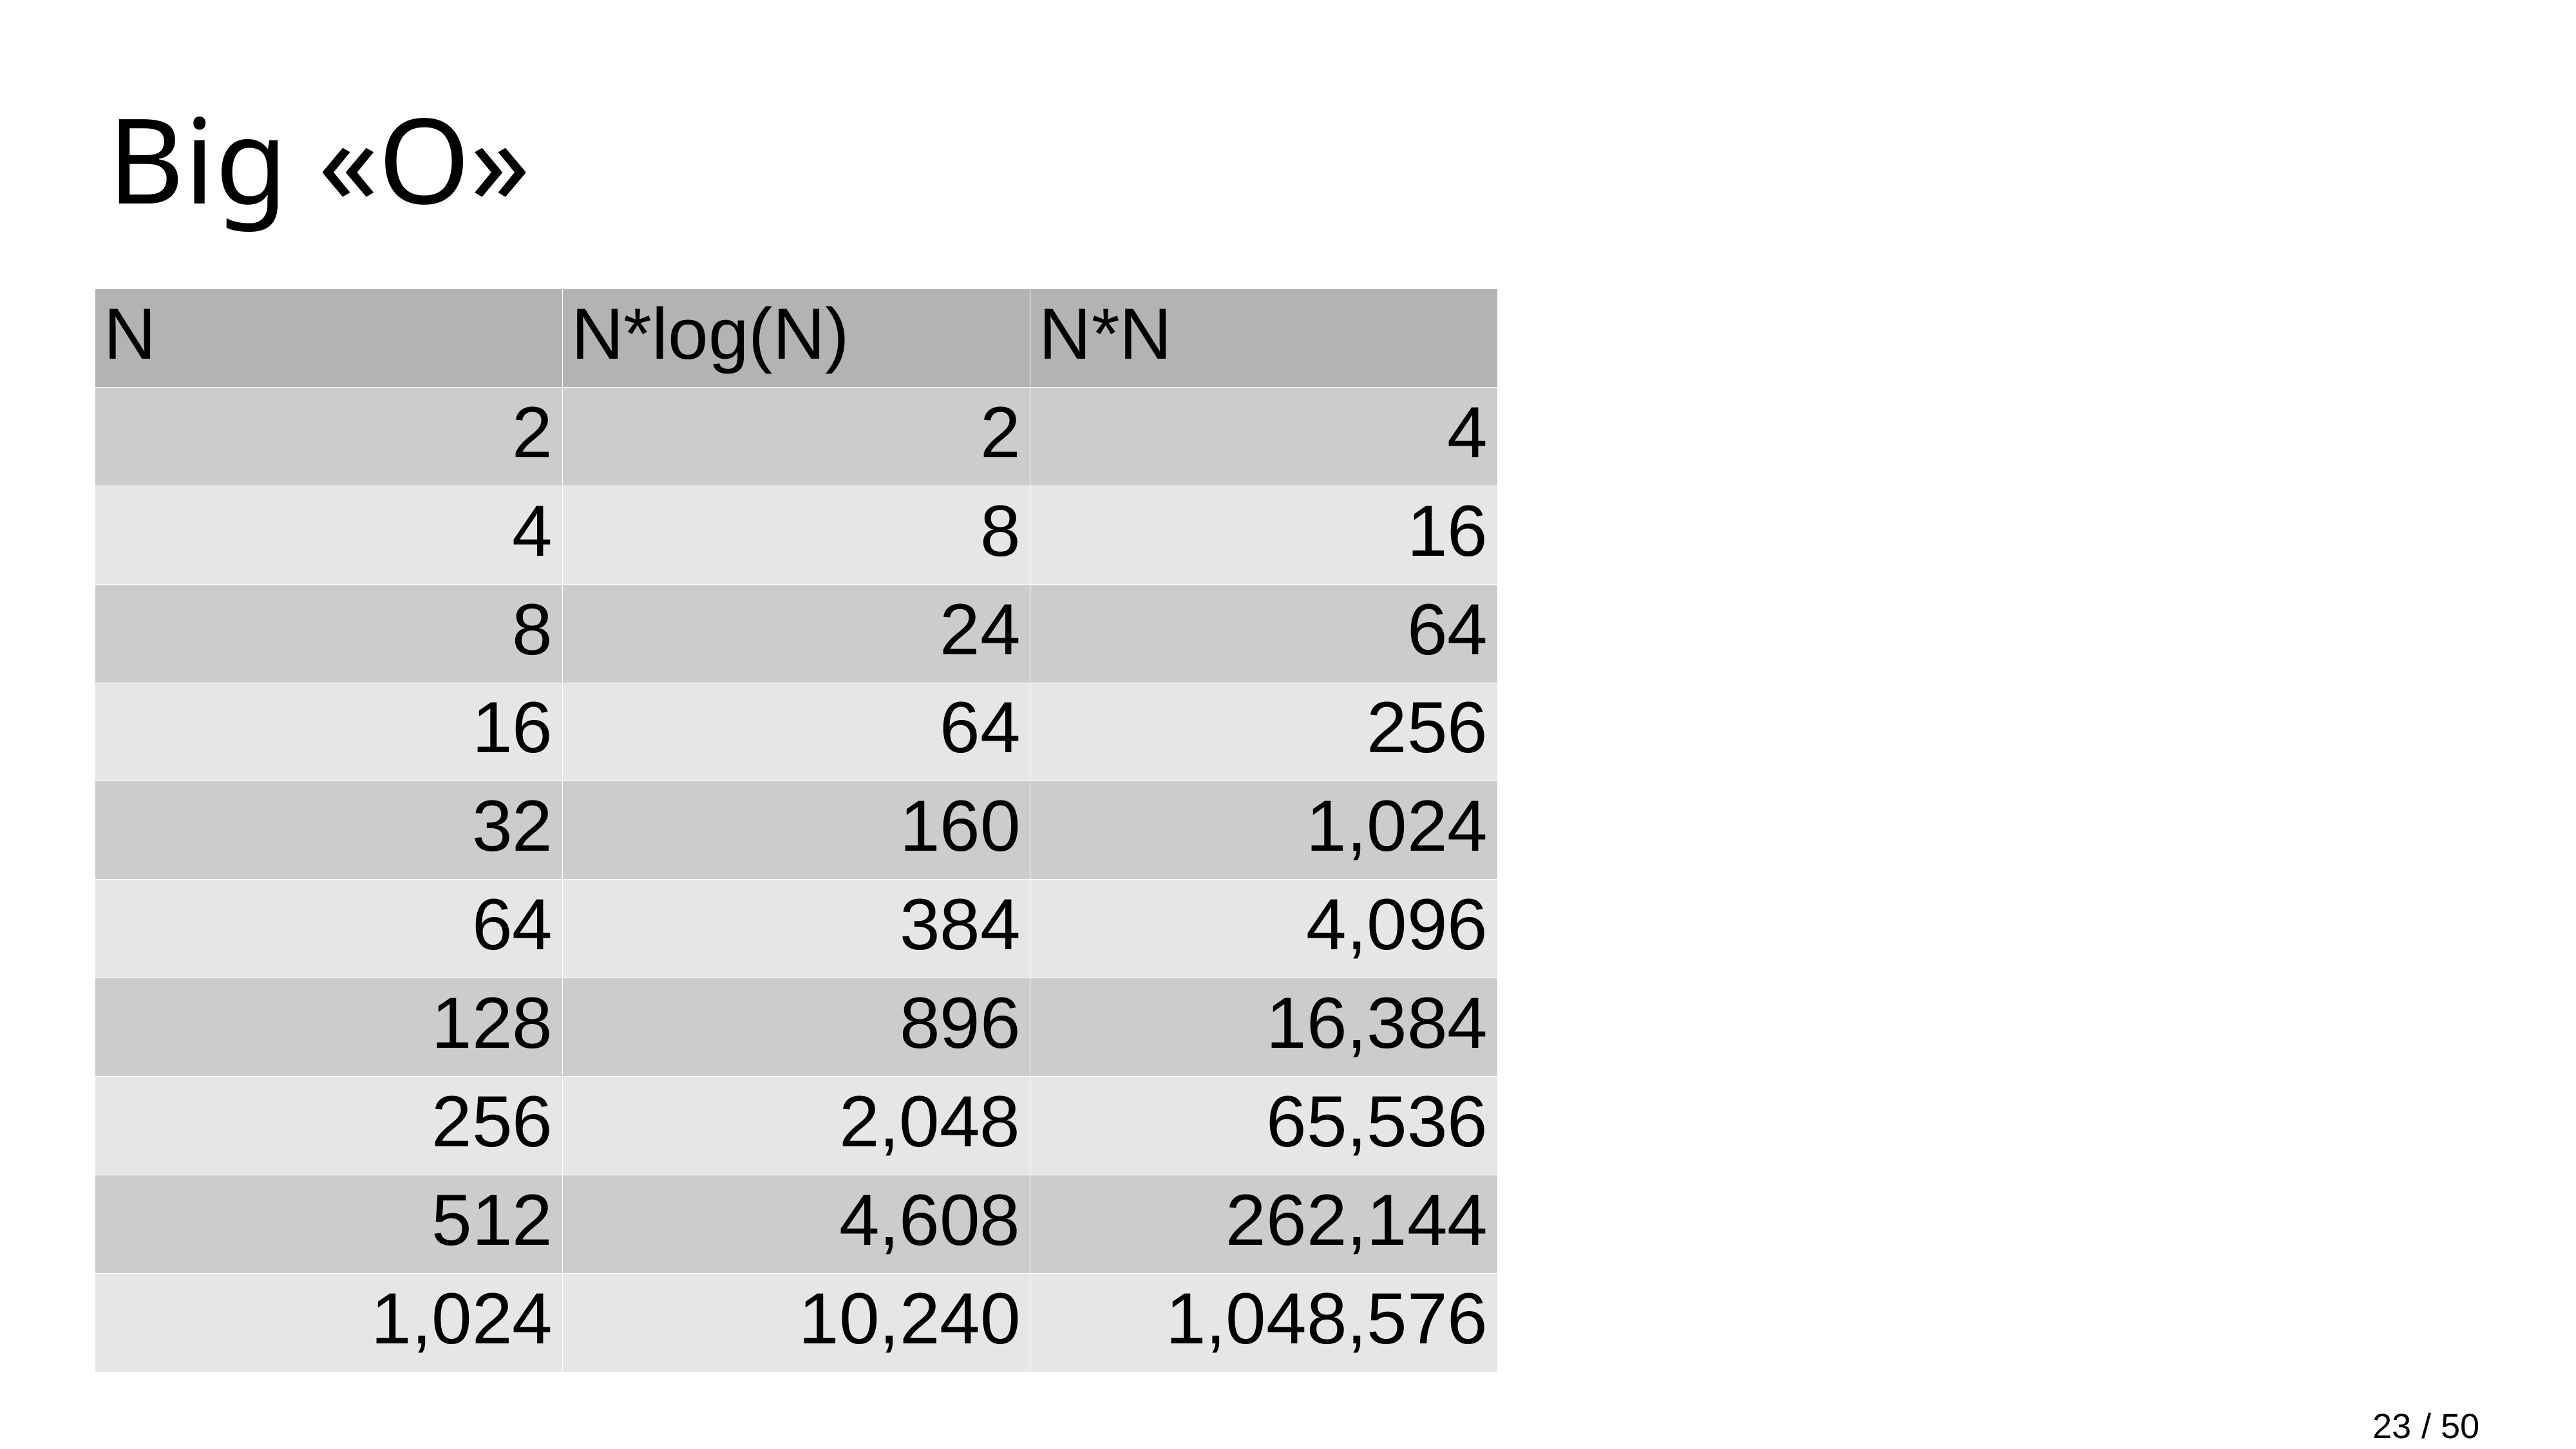

# Big «О»
| N | N\*log(N) | N\*N |
| --- | --- | --- |
| 2 | 2 | 4 |
| 4 | 8 | 16 |
| 8 | 24 | 64 |
| 16 | 64 | 256 |
| 32 | 160 | 1,024 |
| 64 | 384 | 4,096 |
| 128 | 896 | 16,384 |
| 256 | 2,048 | 65,536 |
| 512 | 4,608 | 262,144 |
| 1,024 | 10,240 | 1,048,576 |